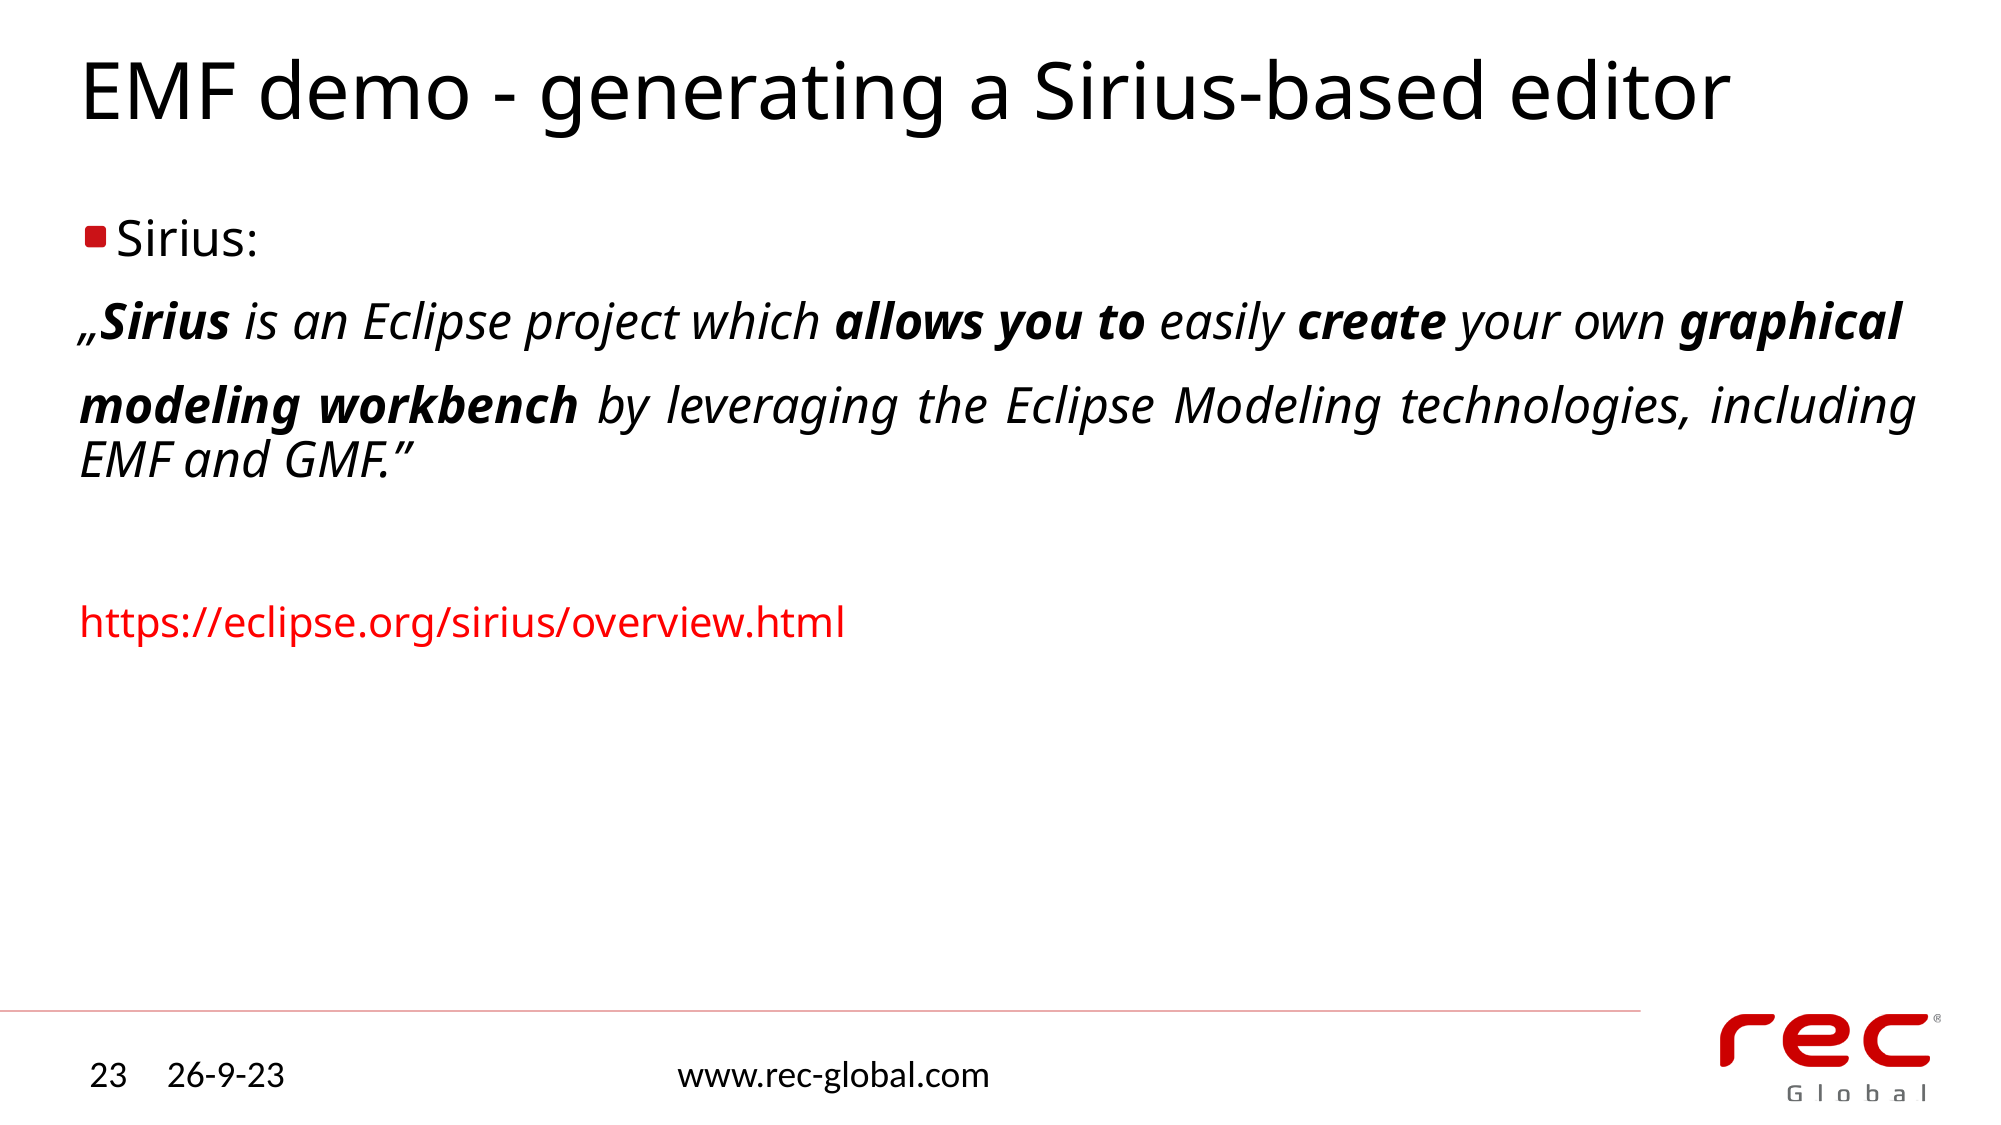

# EMF demo - generating a Sirius-based editor
Sirius:
„Sirius is an Eclipse project which allows you to easily create your own graphical
modeling workbench by leveraging the Eclipse Modeling technologies, including EMF and GMF.”
https://eclipse.org/sirius/overview.html
26-8-21
www.rec-global.com